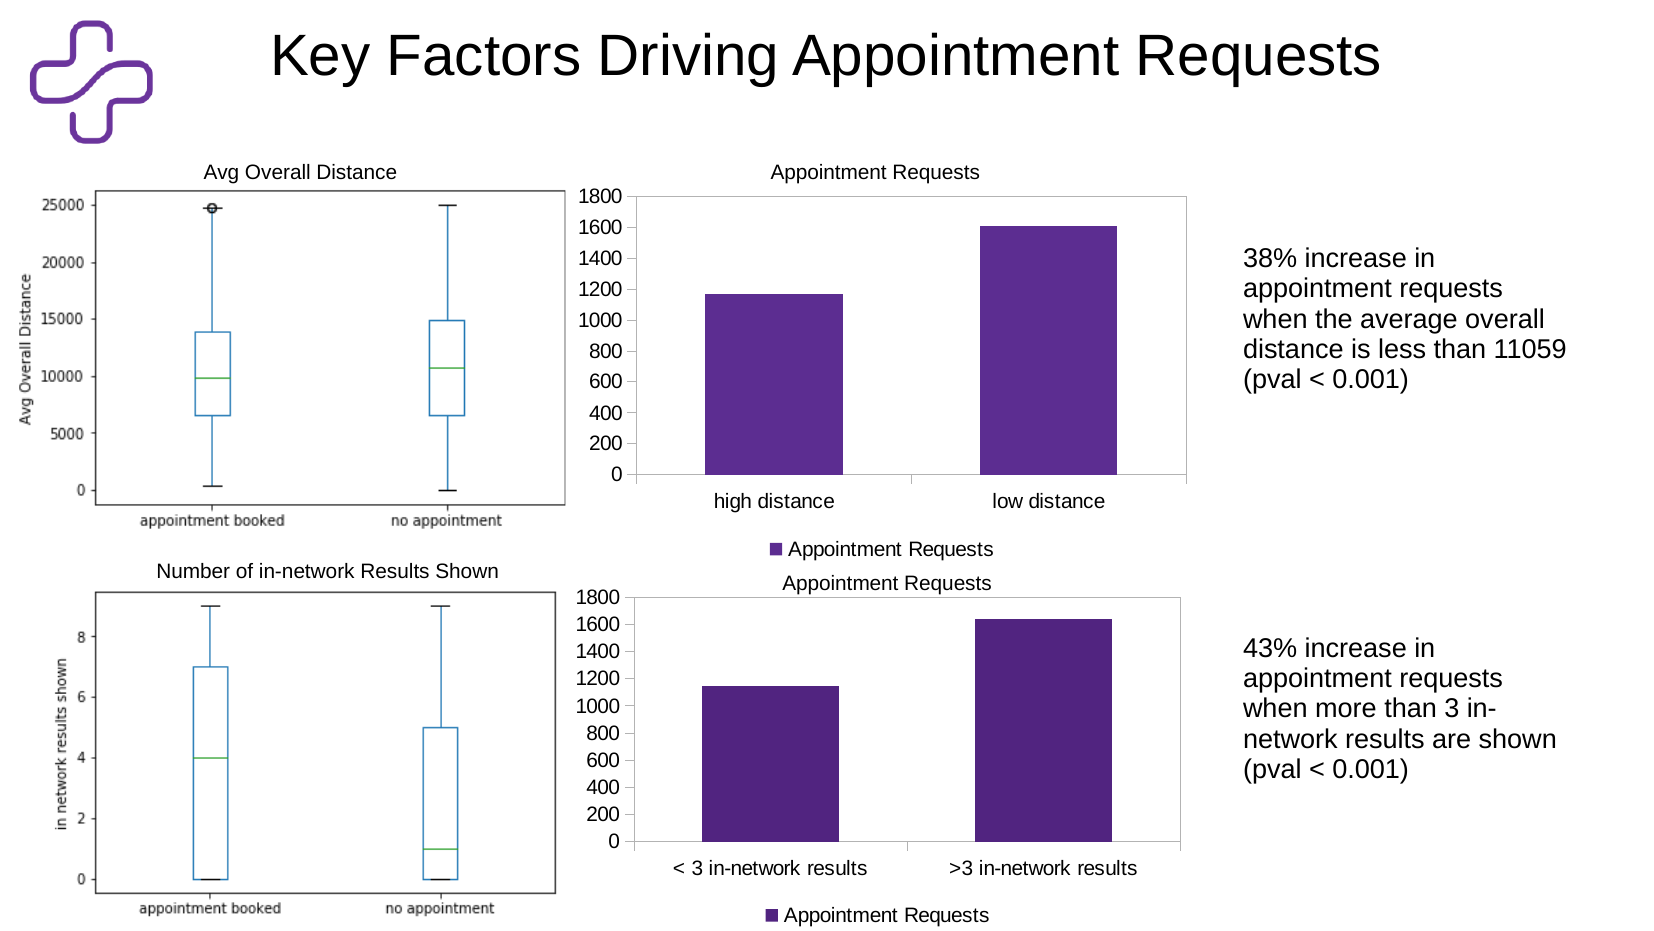

# Key Factors Driving Appointment Requests
Avg Overall Distance
Appointment Requests
### Chart
| Category | Appointment Requests |
|---|---|
| high distance | 1172.0 |
| low distance | 1613.0 |38% increase in appointment requests when the average overall distance is less than 11059
(pval < 0.001)
Number of in-network Results Shown
Appointment Requests
### Chart
| Category | Appointment Requests |
|---|---|
| < 3 in-network results | 1145.0 |
| >3 in-network results | 1640.0 |43% increase in appointment requests when more than 3 in-network results are shown
(pval < 0.001)